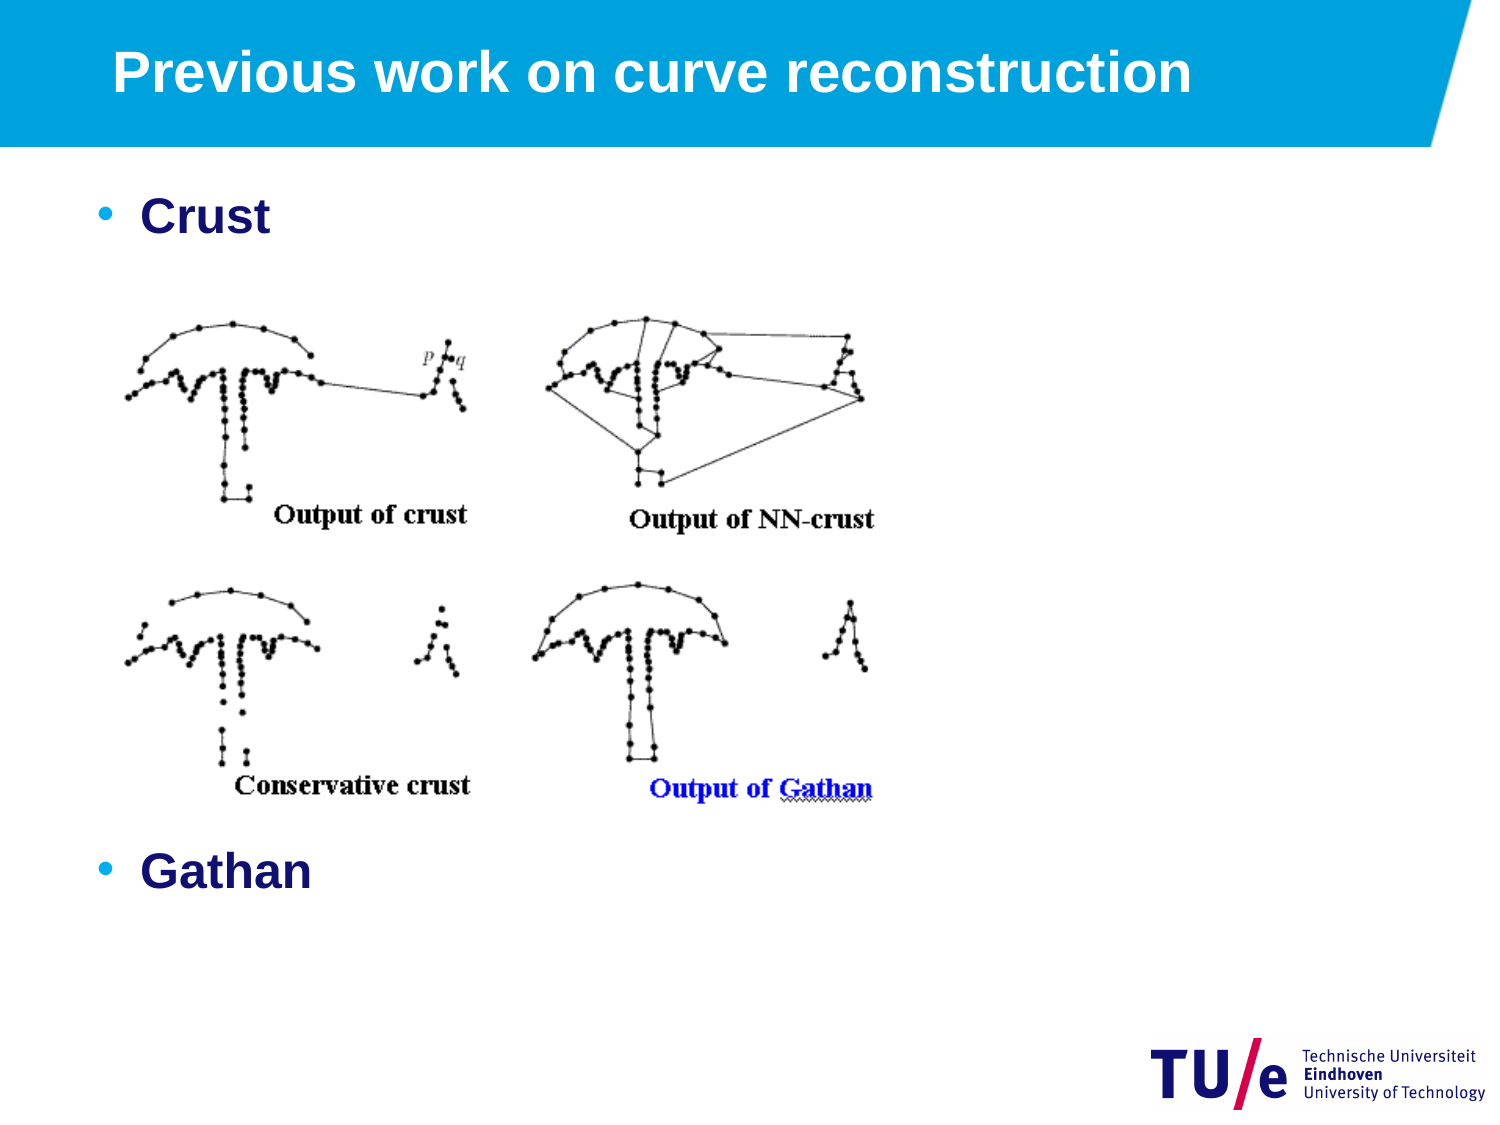

Previous work on curve reconstruction
Crust
Gathan